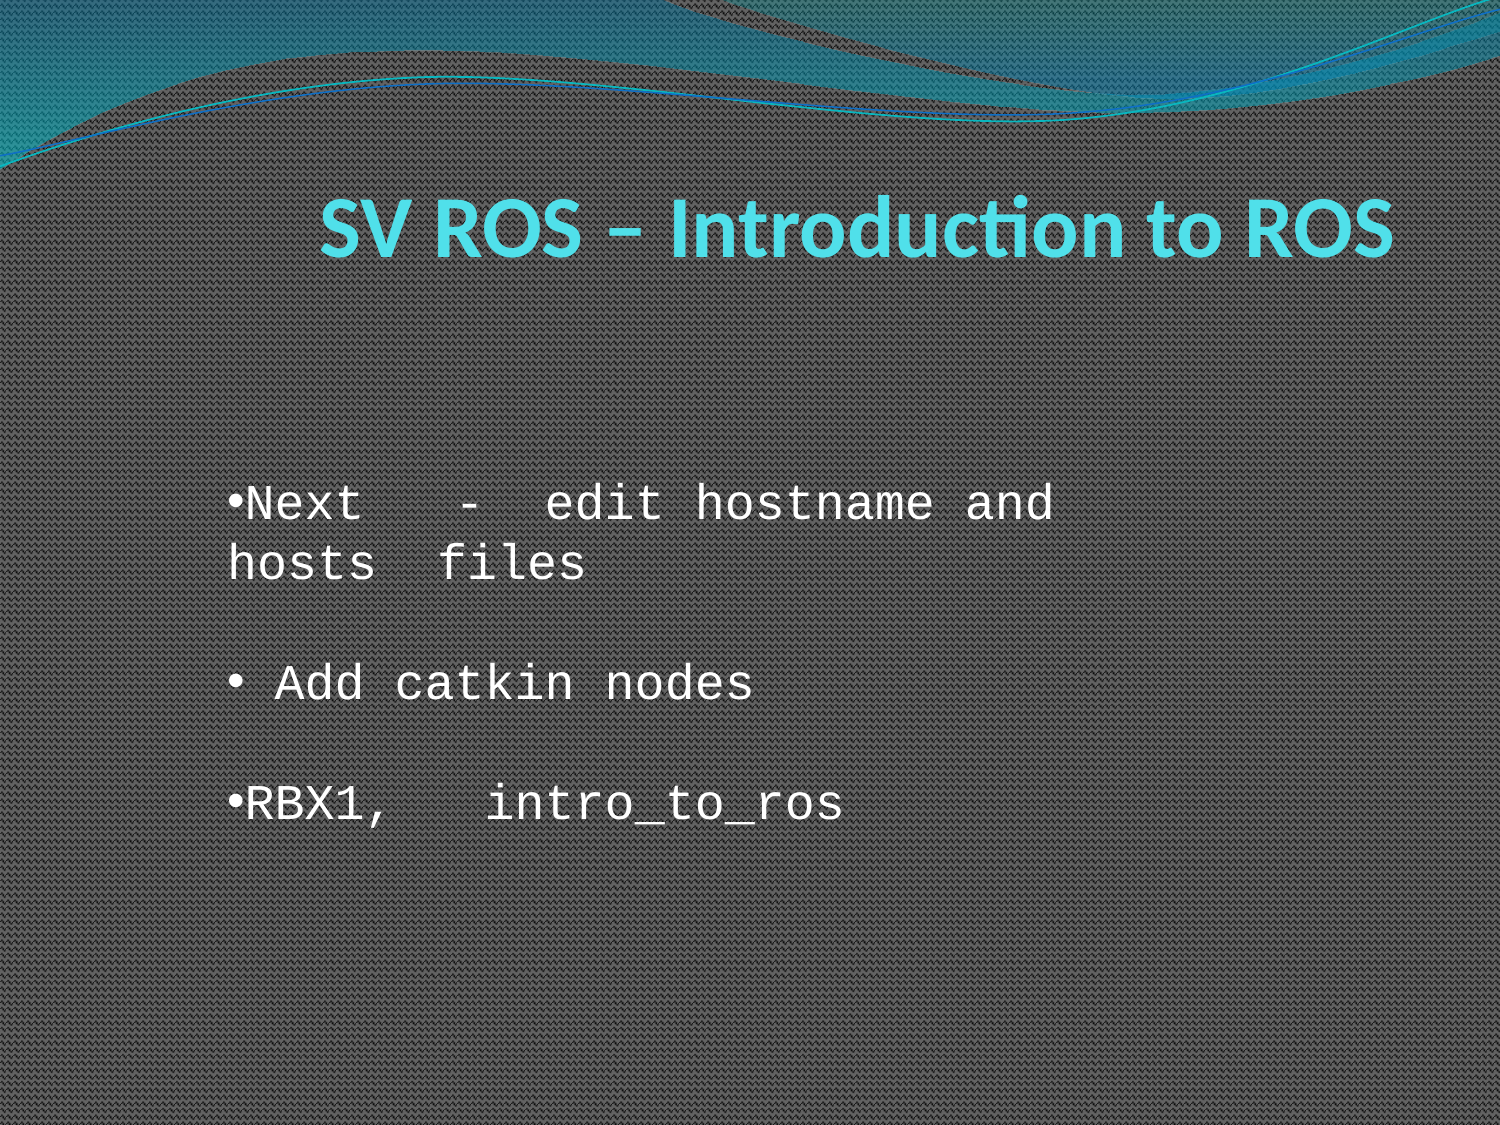

# SV ROS – Introduction to ROS
Next - edit hostname and hosts files
 Add catkin nodes
RBX1, intro_to_ros